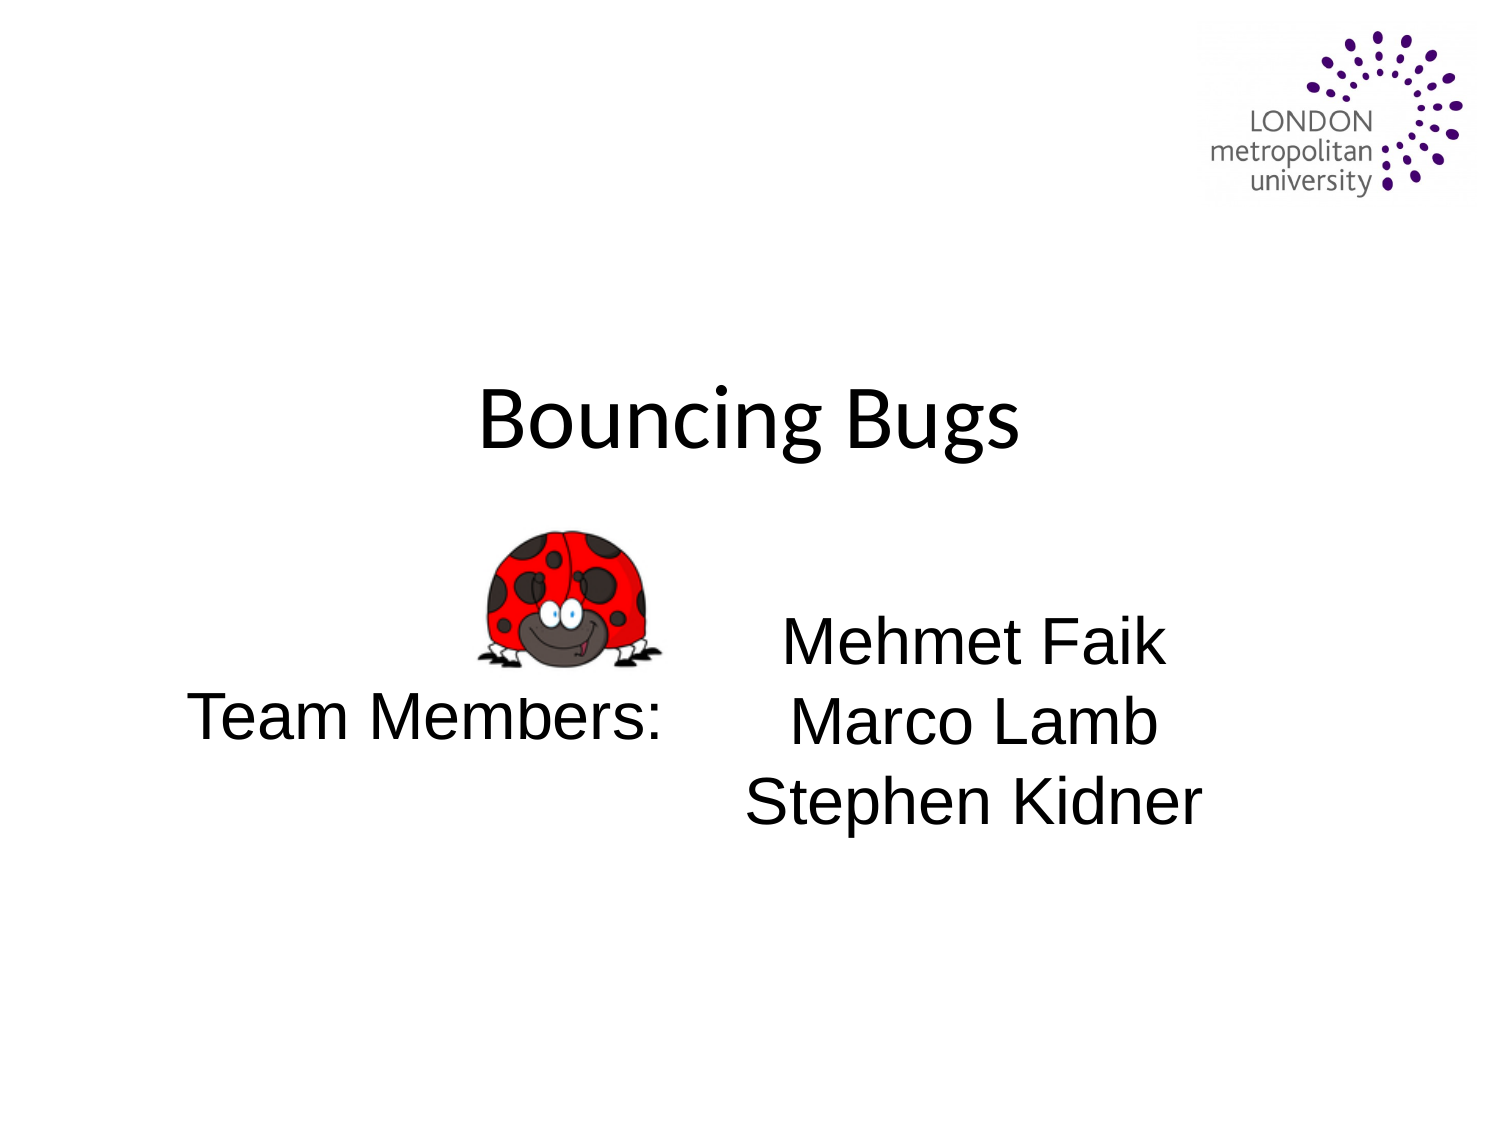

# Bouncing Bugs
Mehmet Faik
Marco Lamb
Stephen Kidner
Team Members: